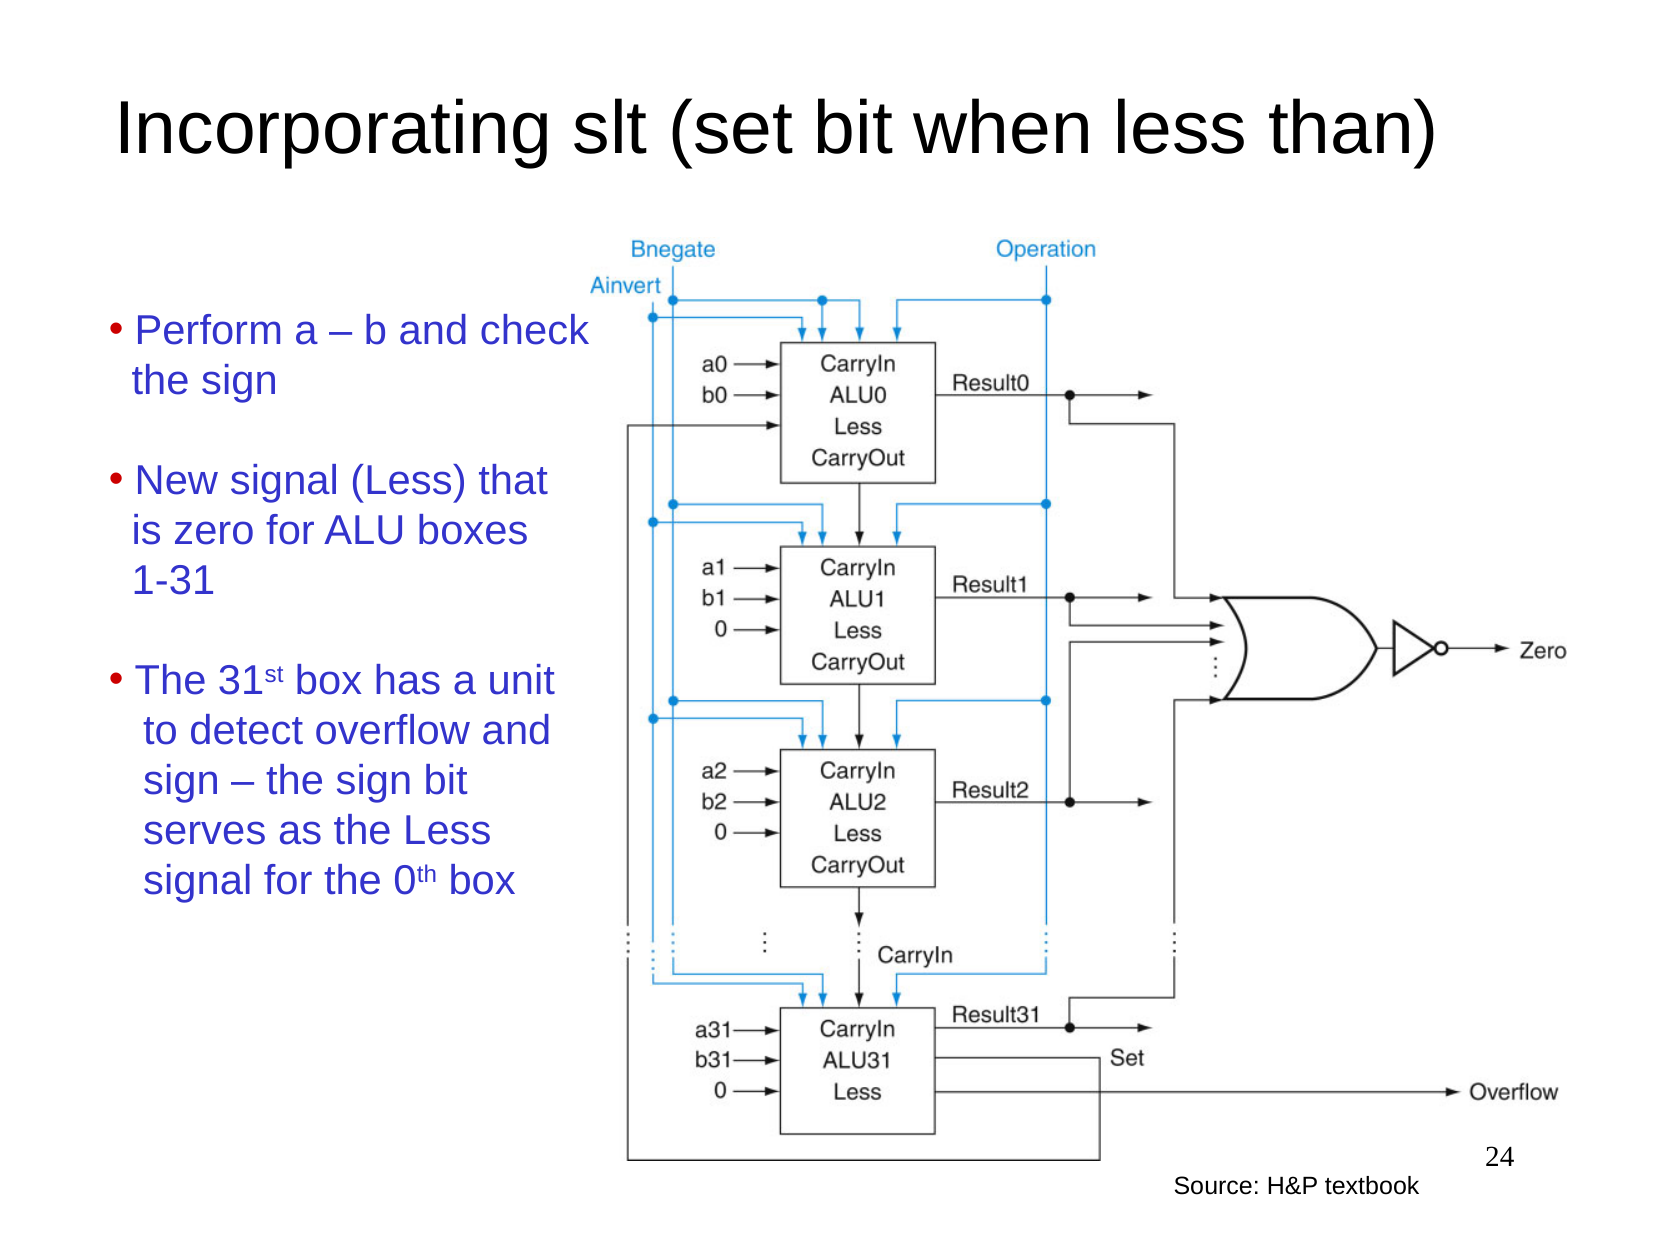

Incorporating slt (set bit when less than)
 Perform a – b and check
 the sign
 New signal (Less) that
 is zero for ALU boxes
 1-31
 The 31st box has a unit
 to detect overflow and
 sign – the sign bit
 serves as the Less
 signal for the 0th box
Source: H&P textbook